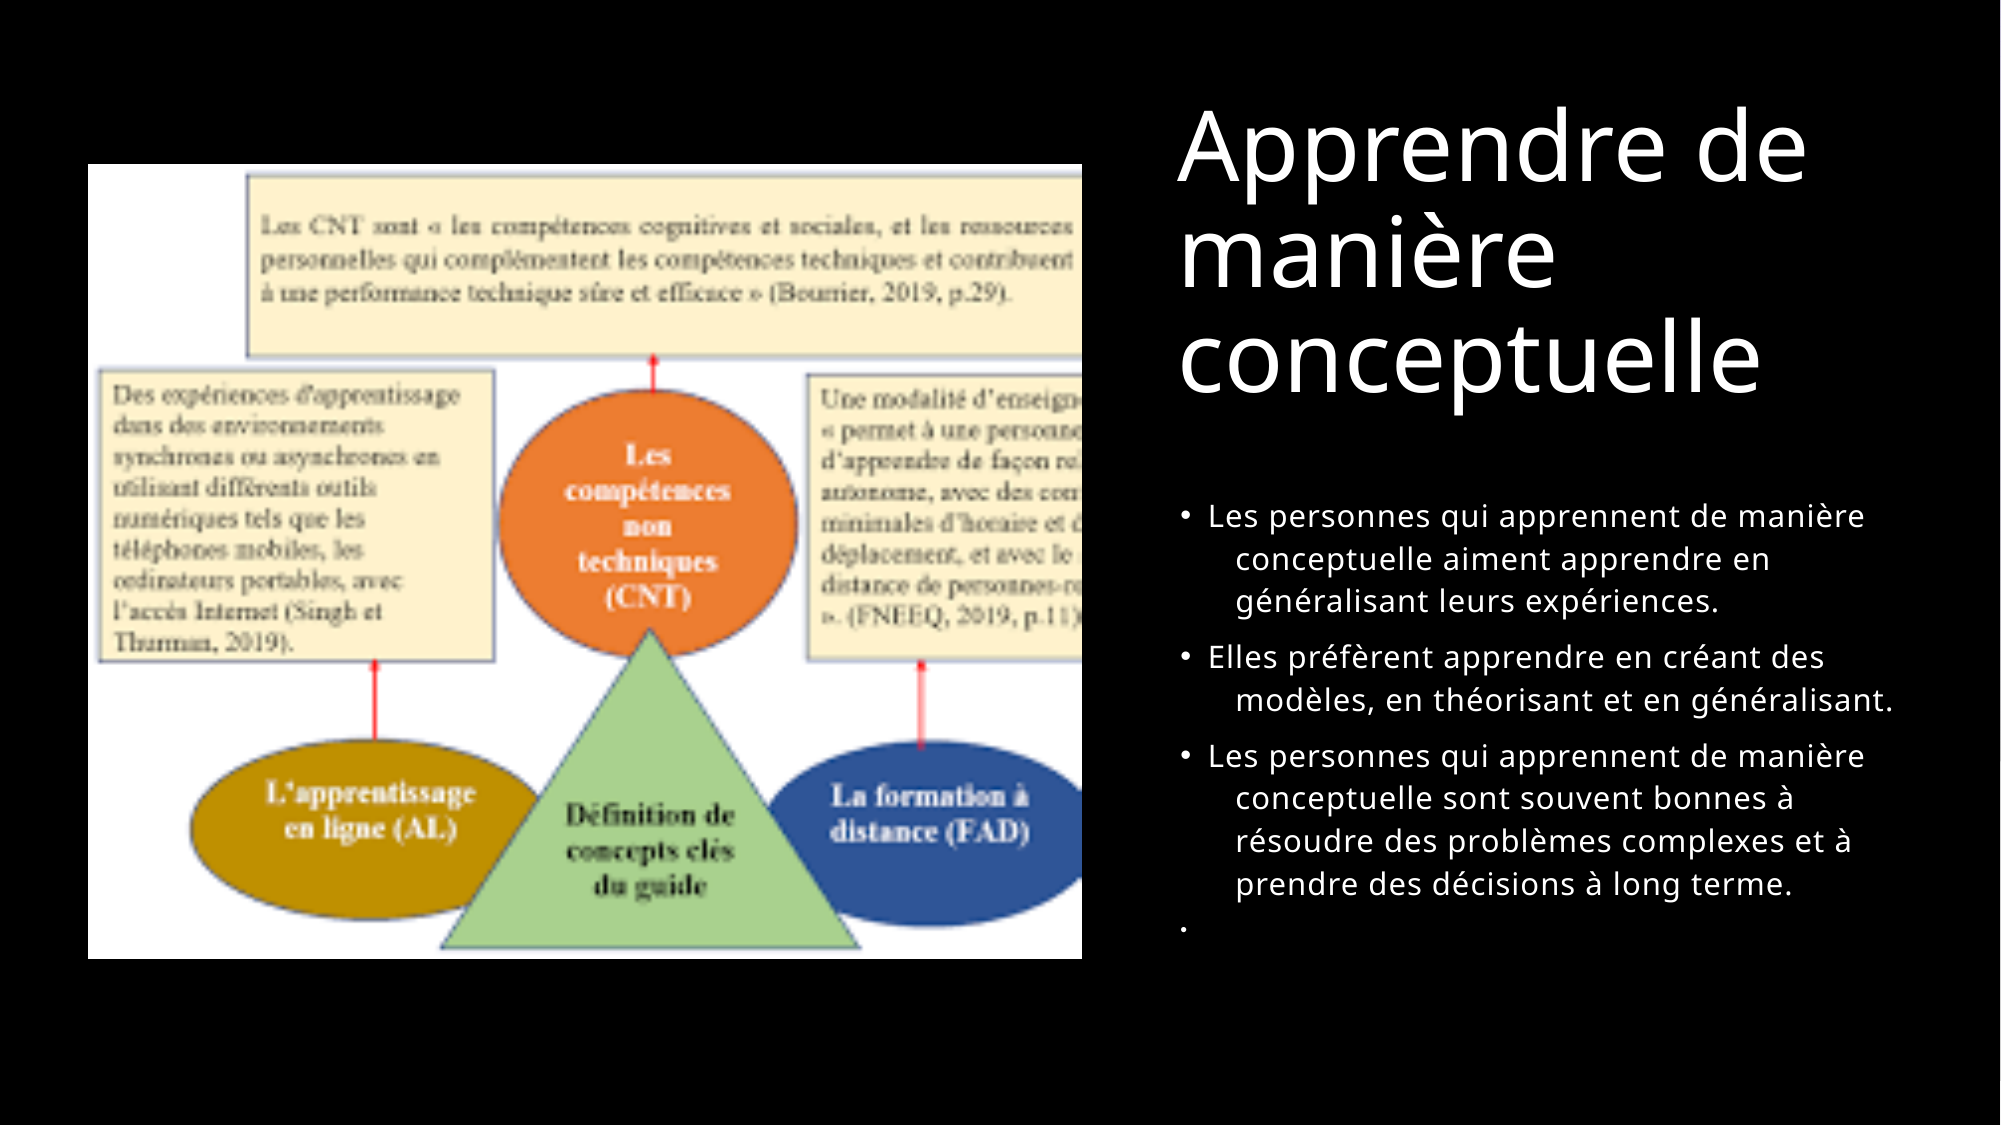

# Apprendre de manière conceptuelle
Les personnes qui apprennent de manière conceptuelle aiment apprendre en généralisant leurs expériences.
Elles préfèrent apprendre en créant des modèles, en théorisant et en généralisant.
Les personnes qui apprennent de manière conceptuelle sont souvent bonnes à résoudre des problèmes complexes et à prendre des décisions à long terme.